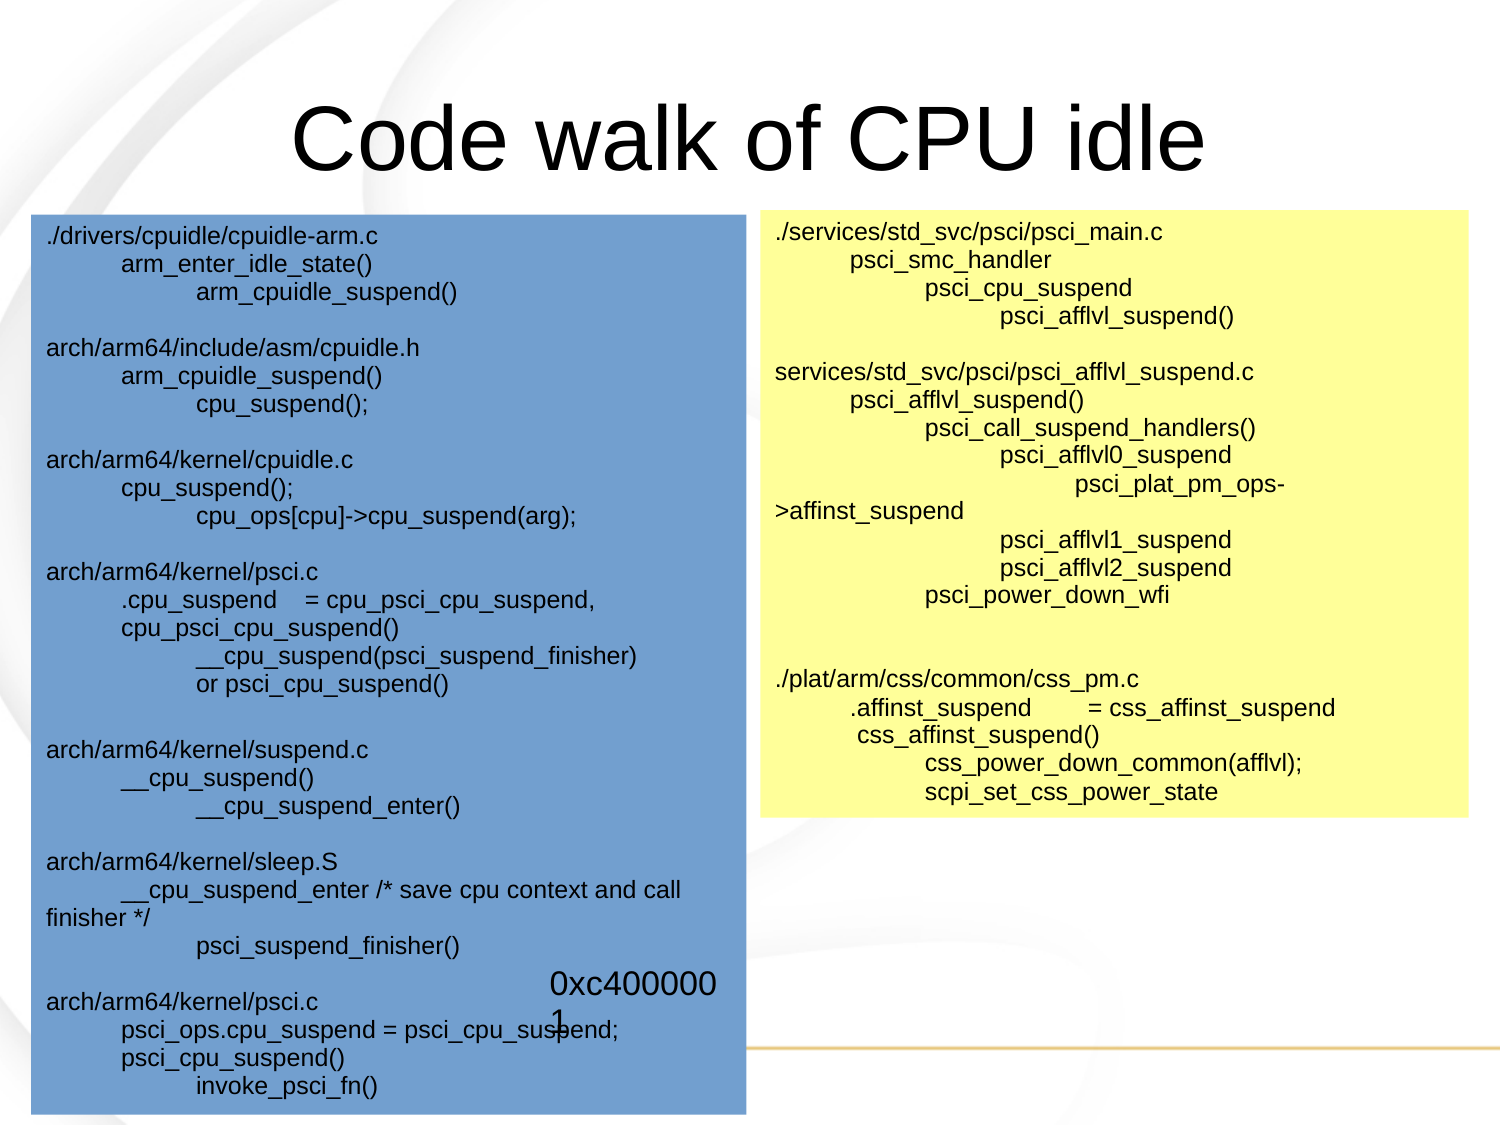

# Code walk of CPU idle
./services/std_svc/psci/psci_main.c
	psci_smc_handler
		psci_cpu_suspend
			psci_afflvl_suspend()
services/std_svc/psci/psci_afflvl_suspend.c
	psci_afflvl_suspend()
		psci_call_suspend_handlers()
			psci_afflvl0_suspend
				psci_plat_pm_ops->affinst_suspend
			psci_afflvl1_suspend
			psci_afflvl2_suspend
		psci_power_down_wfi
./plat/arm/css/common/css_pm.c
	.affinst_suspend = css_affinst_suspend
	 css_affinst_suspend()
		css_power_down_common(afflvl);
		scpi_set_css_power_state
./drivers/cpuidle/cpuidle-arm.c
	arm_enter_idle_state()
		arm_cpuidle_suspend()
arch/arm64/include/asm/cpuidle.h
	arm_cpuidle_suspend()
		cpu_suspend();
arch/arm64/kernel/cpuidle.c
	cpu_suspend();
		cpu_ops[cpu]->cpu_suspend(arg);
arch/arm64/kernel/psci.c
	.cpu_suspend = cpu_psci_cpu_suspend,
	cpu_psci_cpu_suspend()
		__cpu_suspend(psci_suspend_finisher)
		or psci_cpu_suspend()
arch/arm64/kernel/suspend.c
	__cpu_suspend()
		__cpu_suspend_enter()
arch/arm64/kernel/sleep.S
	__cpu_suspend_enter /* save cpu context and call finisher */
		psci_suspend_finisher()
arch/arm64/kernel/psci.c
	psci_ops.cpu_suspend = psci_cpu_suspend;
	psci_cpu_suspend()
		invoke_psci_fn()
0xc4000001